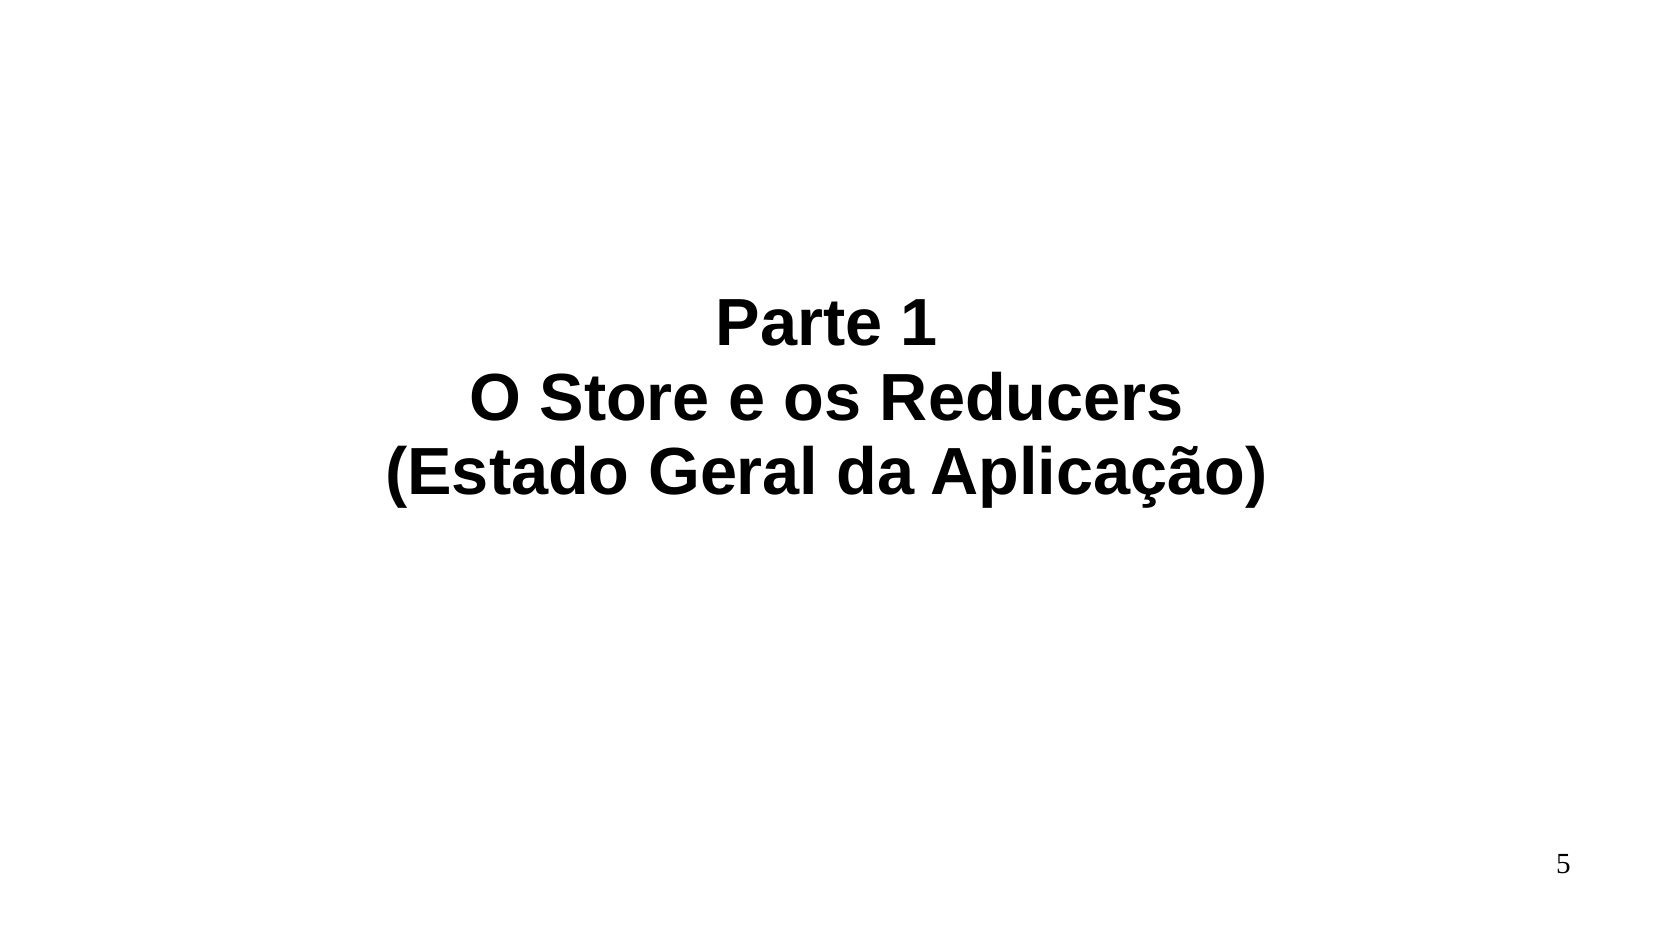

# Parte 1
O Store e os Reducers
(Estado Geral da Aplicação)
5